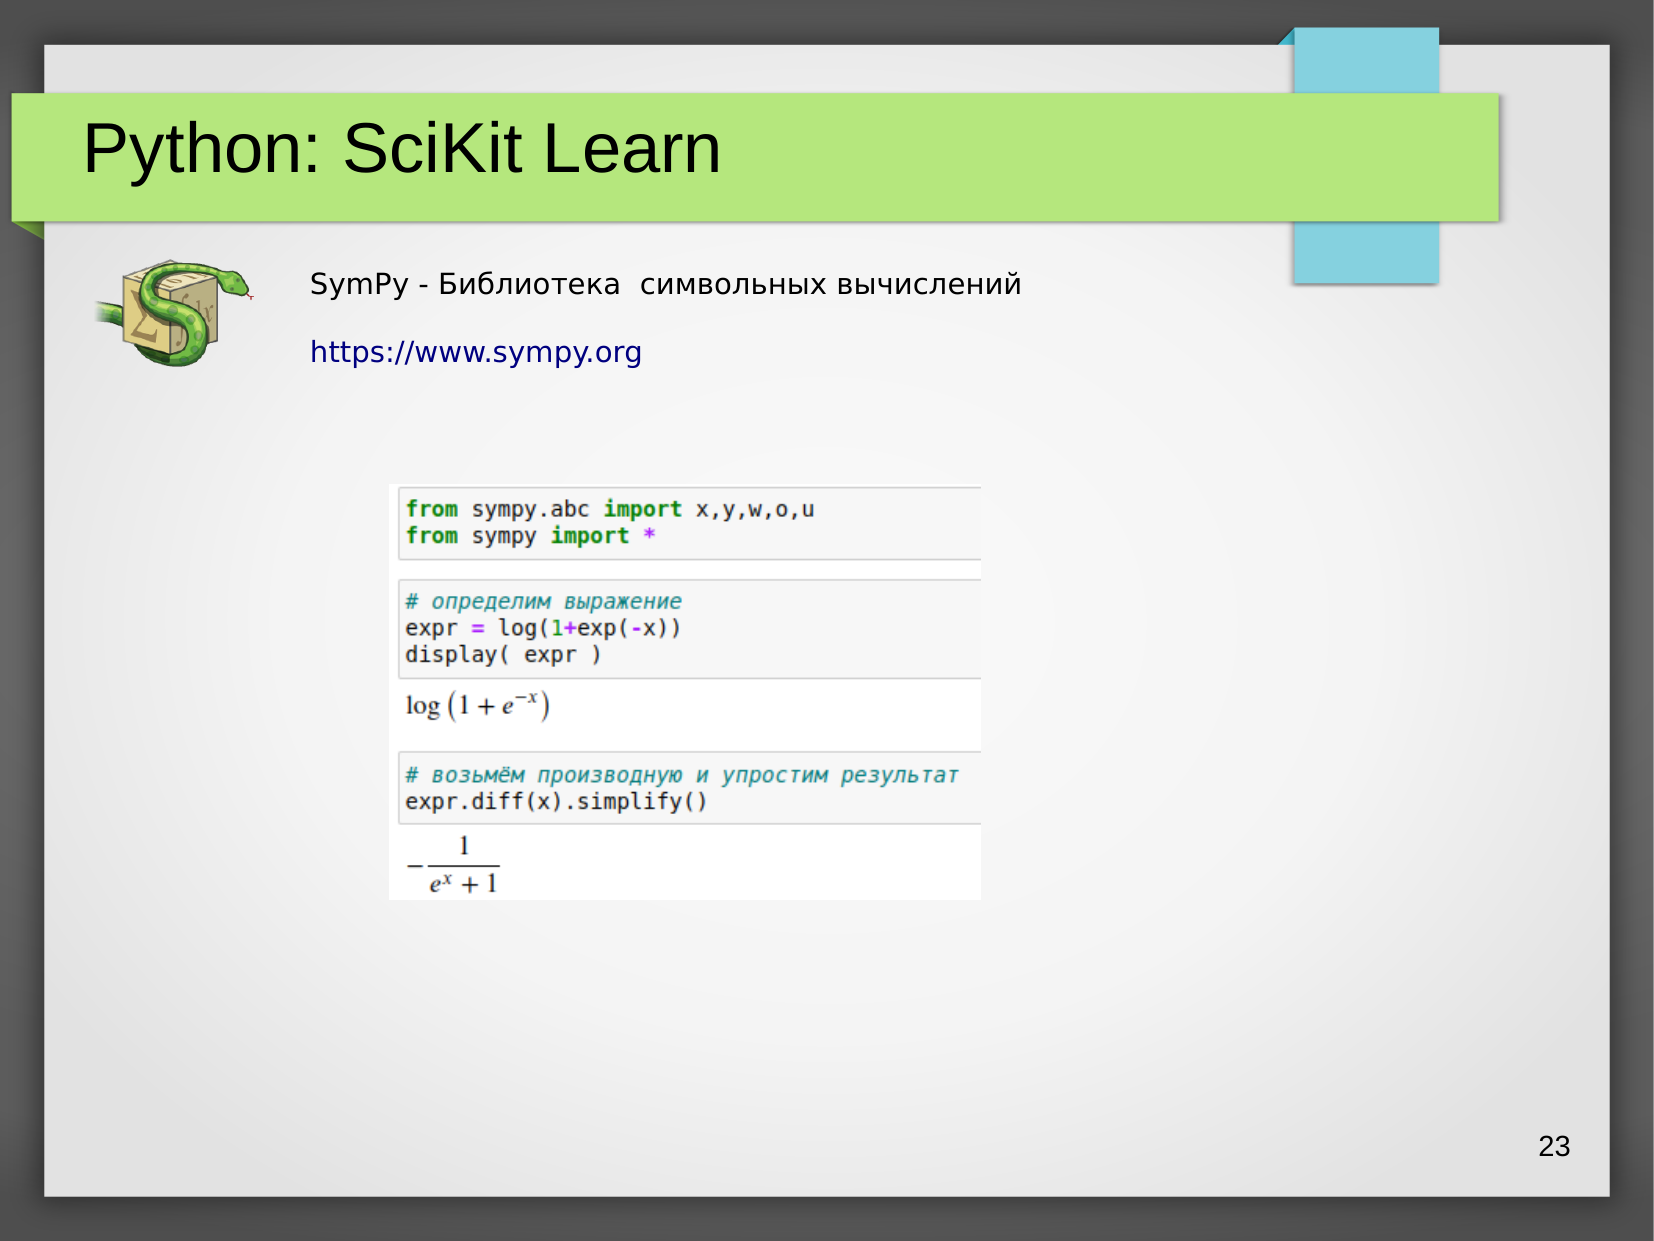

# Python: SciKit Learn
SymPy - Библиотека символьных вычислений
https://www.sympy.org
23